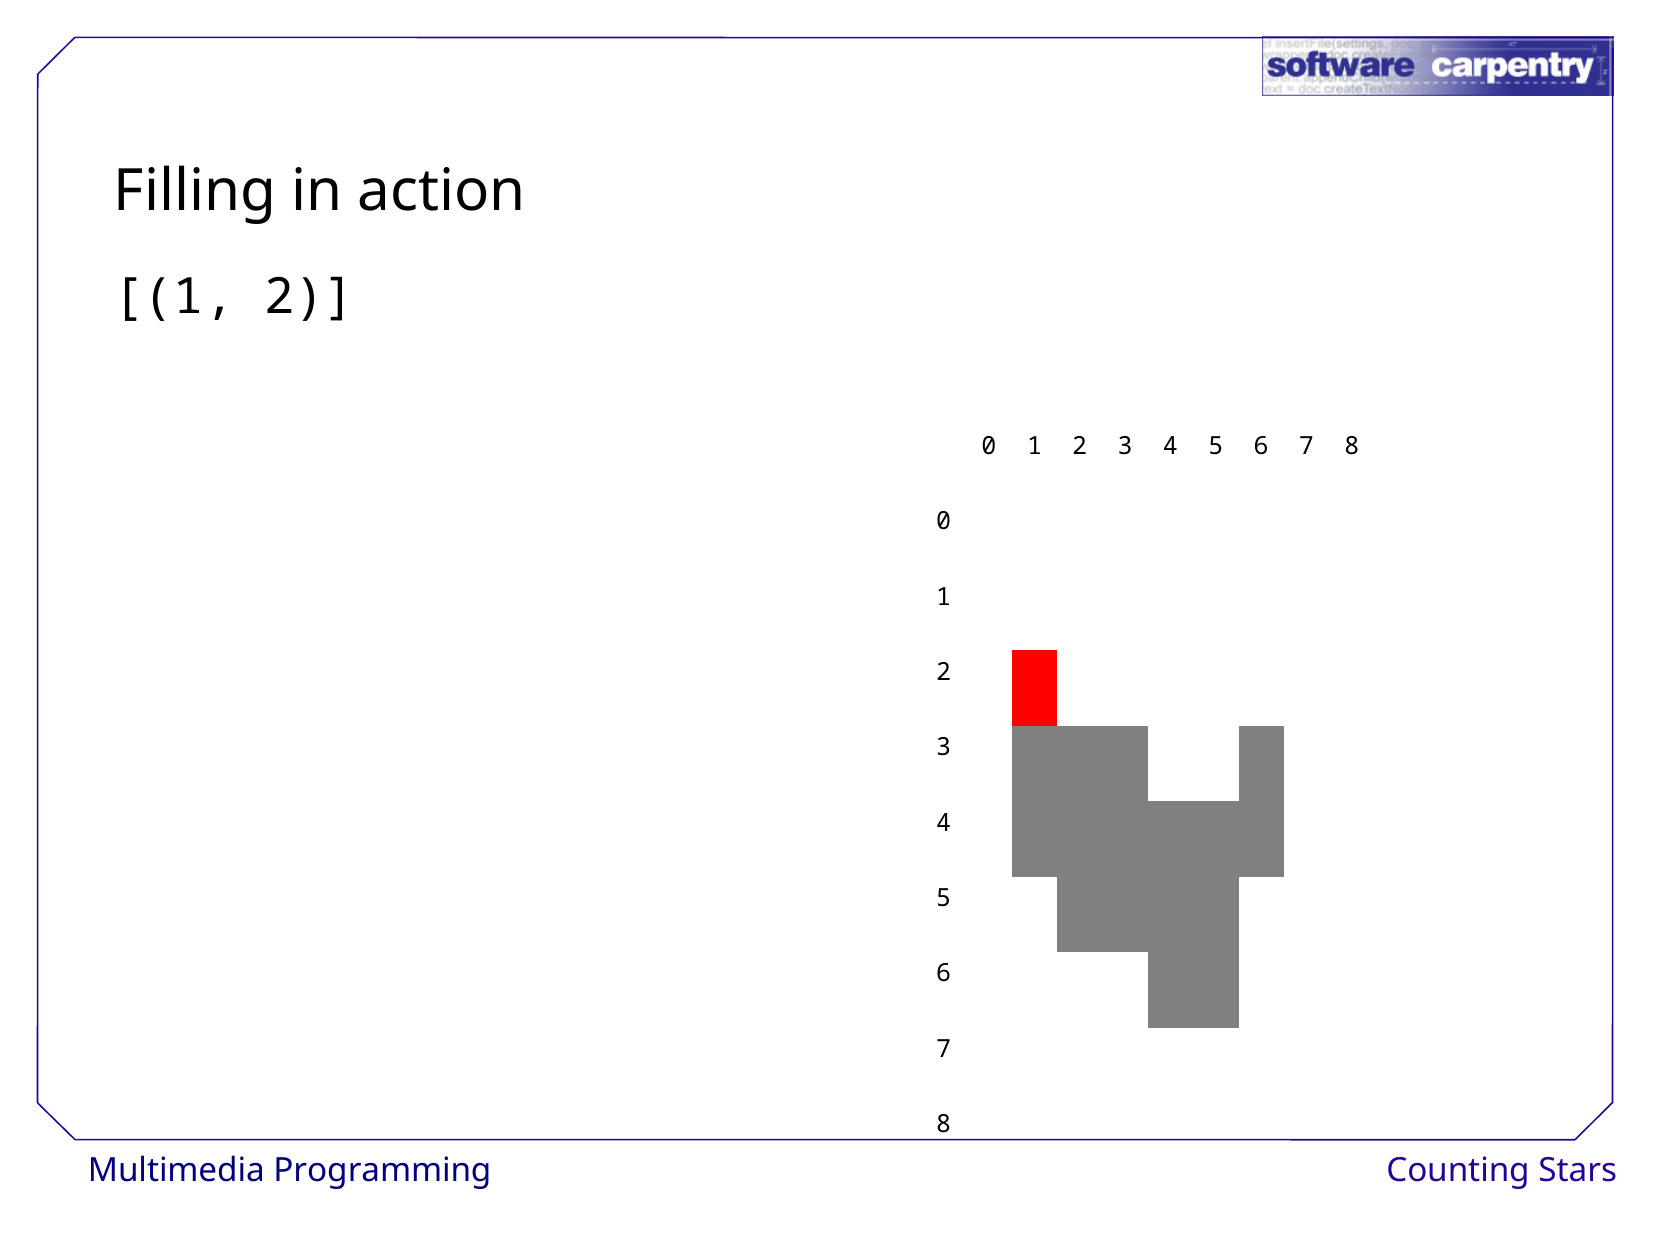

Filling in action
[(1, 2)]
| | 0 | 1 | 2 | 3 | 4 | 5 | 6 | 7 | 8 |
| --- | --- | --- | --- | --- | --- | --- | --- | --- | --- |
| 0 | | | | | | | | | |
| 1 | | | | | | | | | |
| 2 | | | | | | | | | |
| 3 | | | | | | | | | |
| 4 | | | | | | | | | |
| 5 | | | | | | | | | |
| 6 | | | | | | | | | |
| 7 | | | | | | | | | |
| 8 | | | | | | | | | |